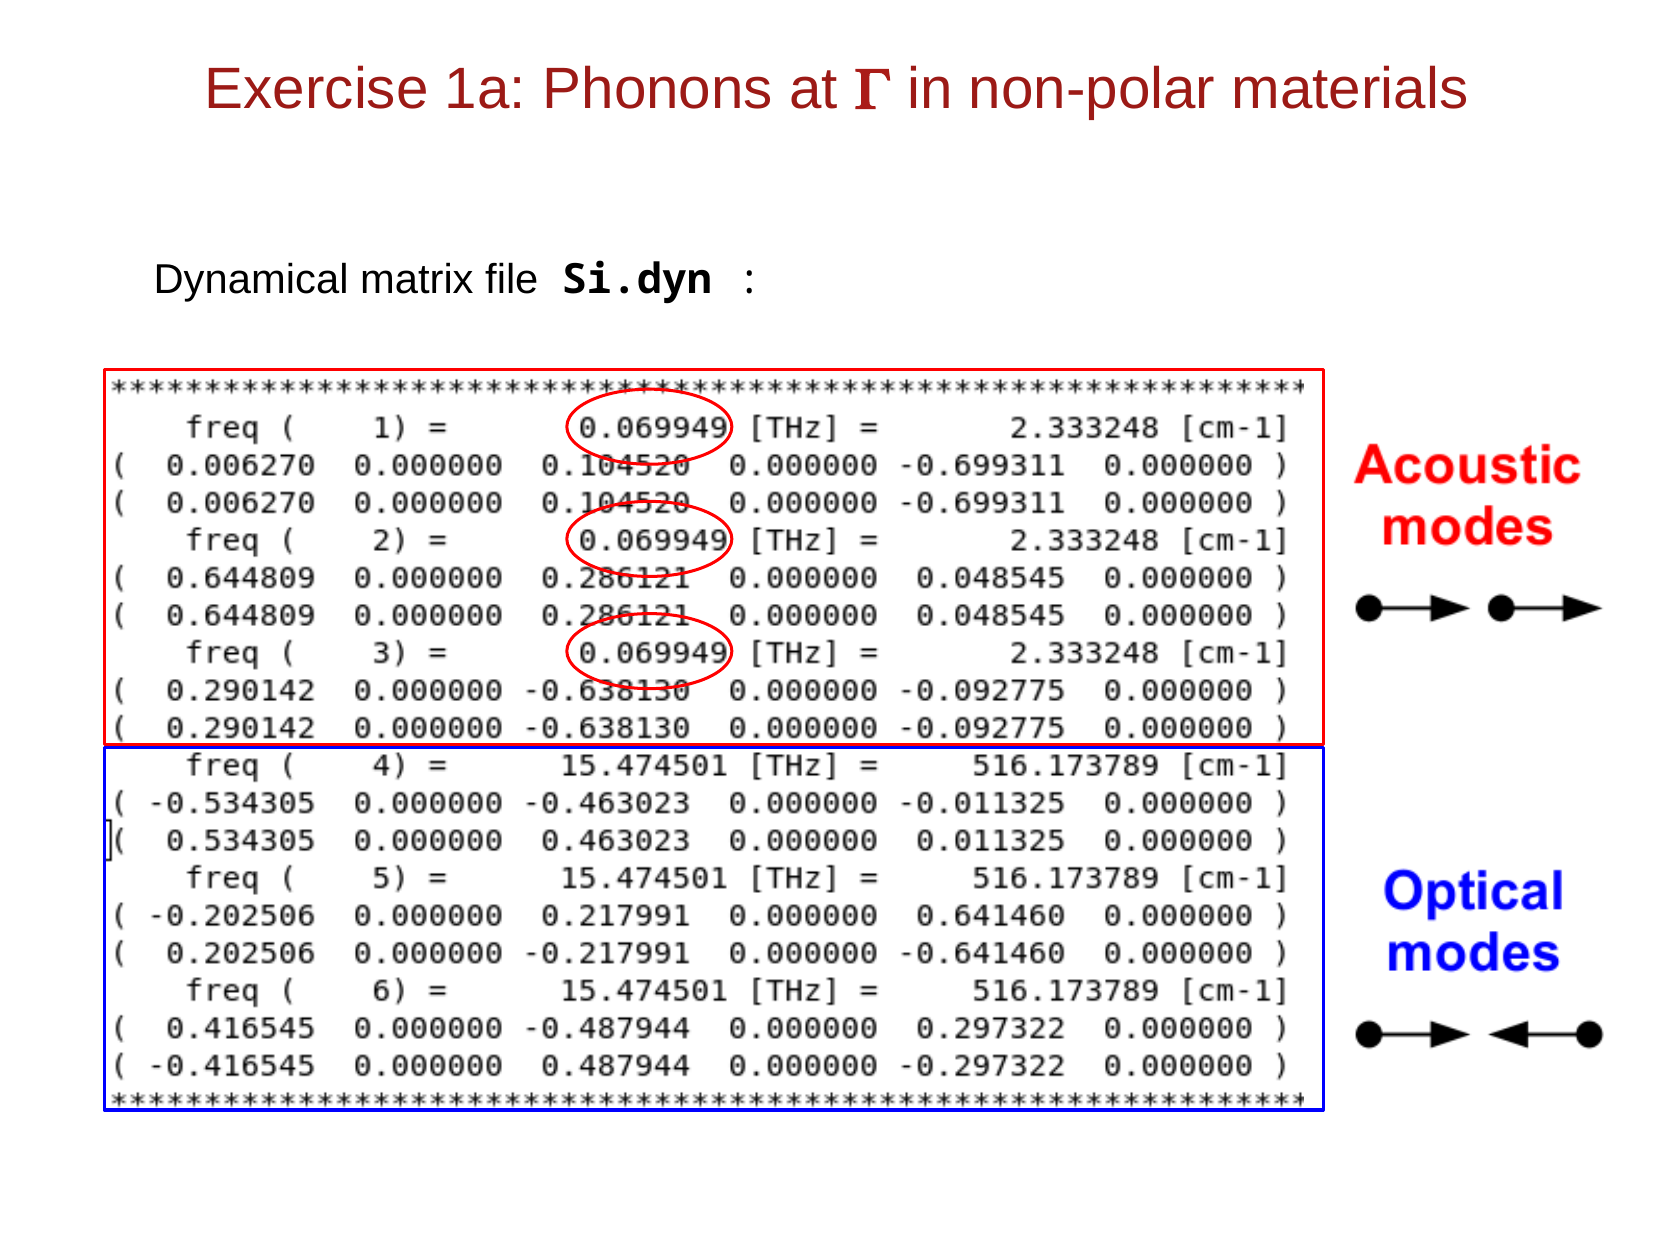

Exercise 1a: Phonons at Γ in non-polar materials
# Dynamical matrix file Si.dyn :